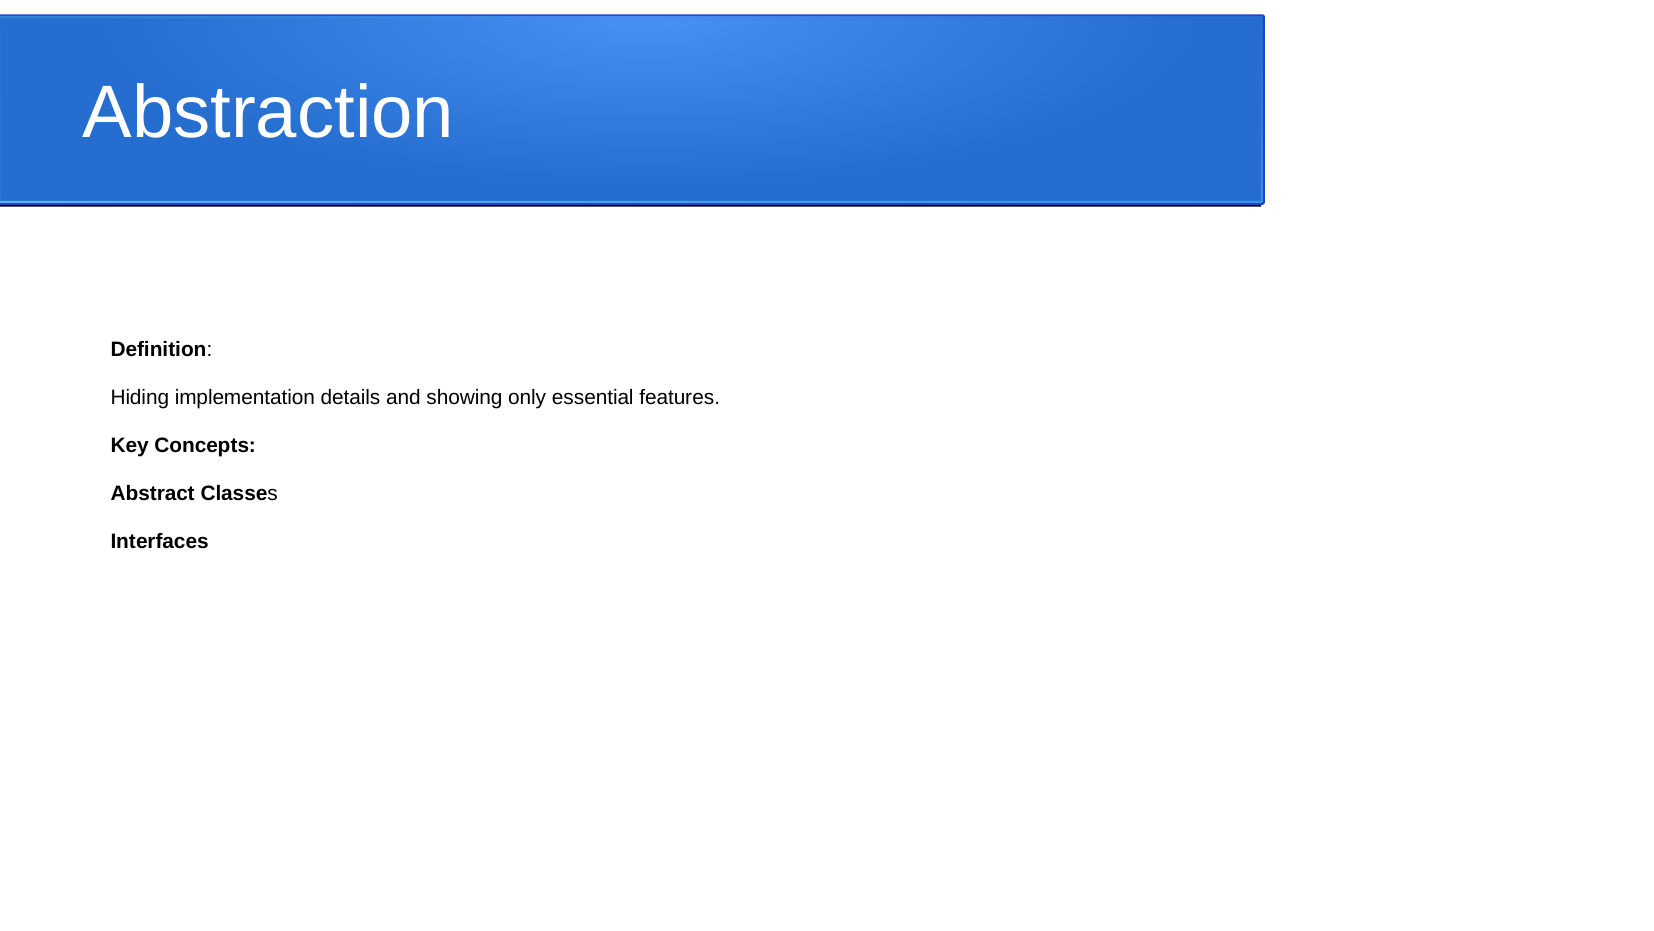

# Abstraction
Definition:
Hiding implementation details and showing only essential features.
Key Concepts:
Abstract Classes
Interfaces